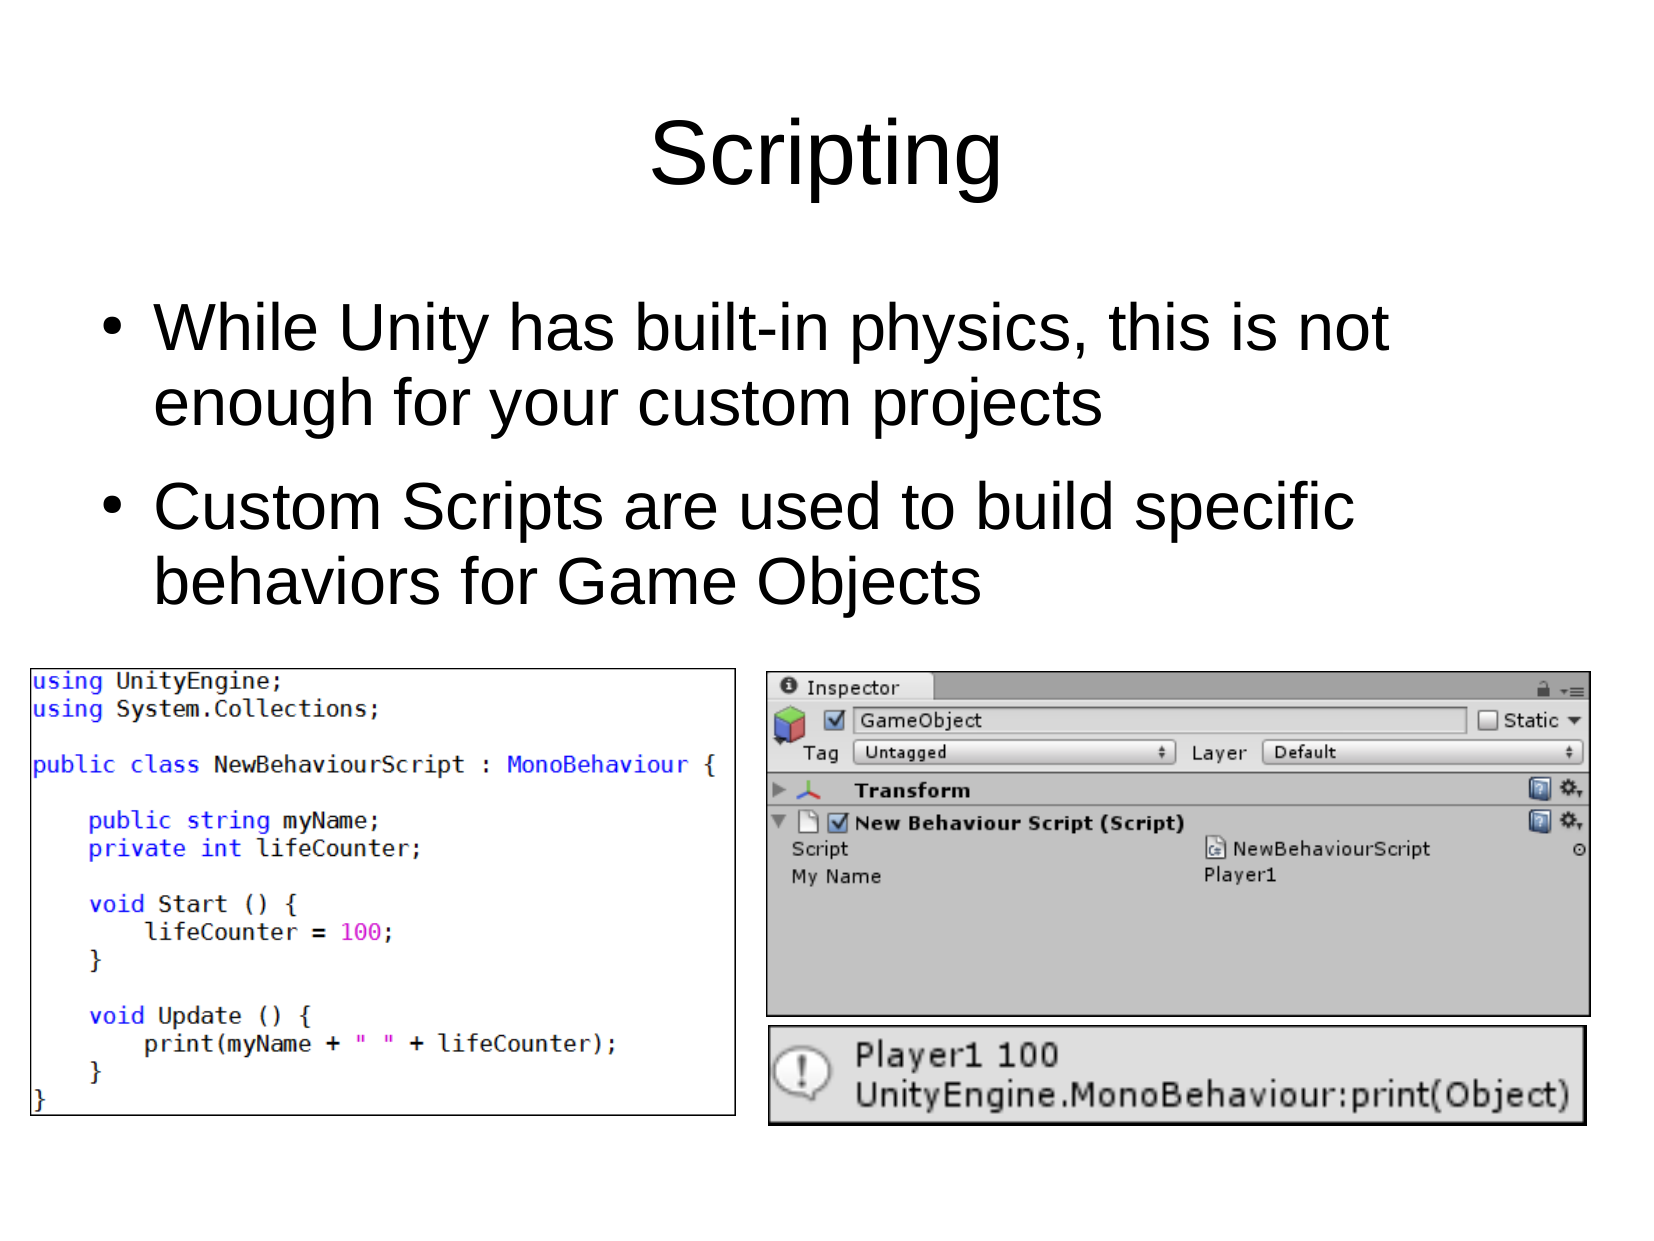

# Scripting
While Unity has built-in physics, this is not enough for your custom projects
Custom Scripts are used to build specific behaviors for Game Objects